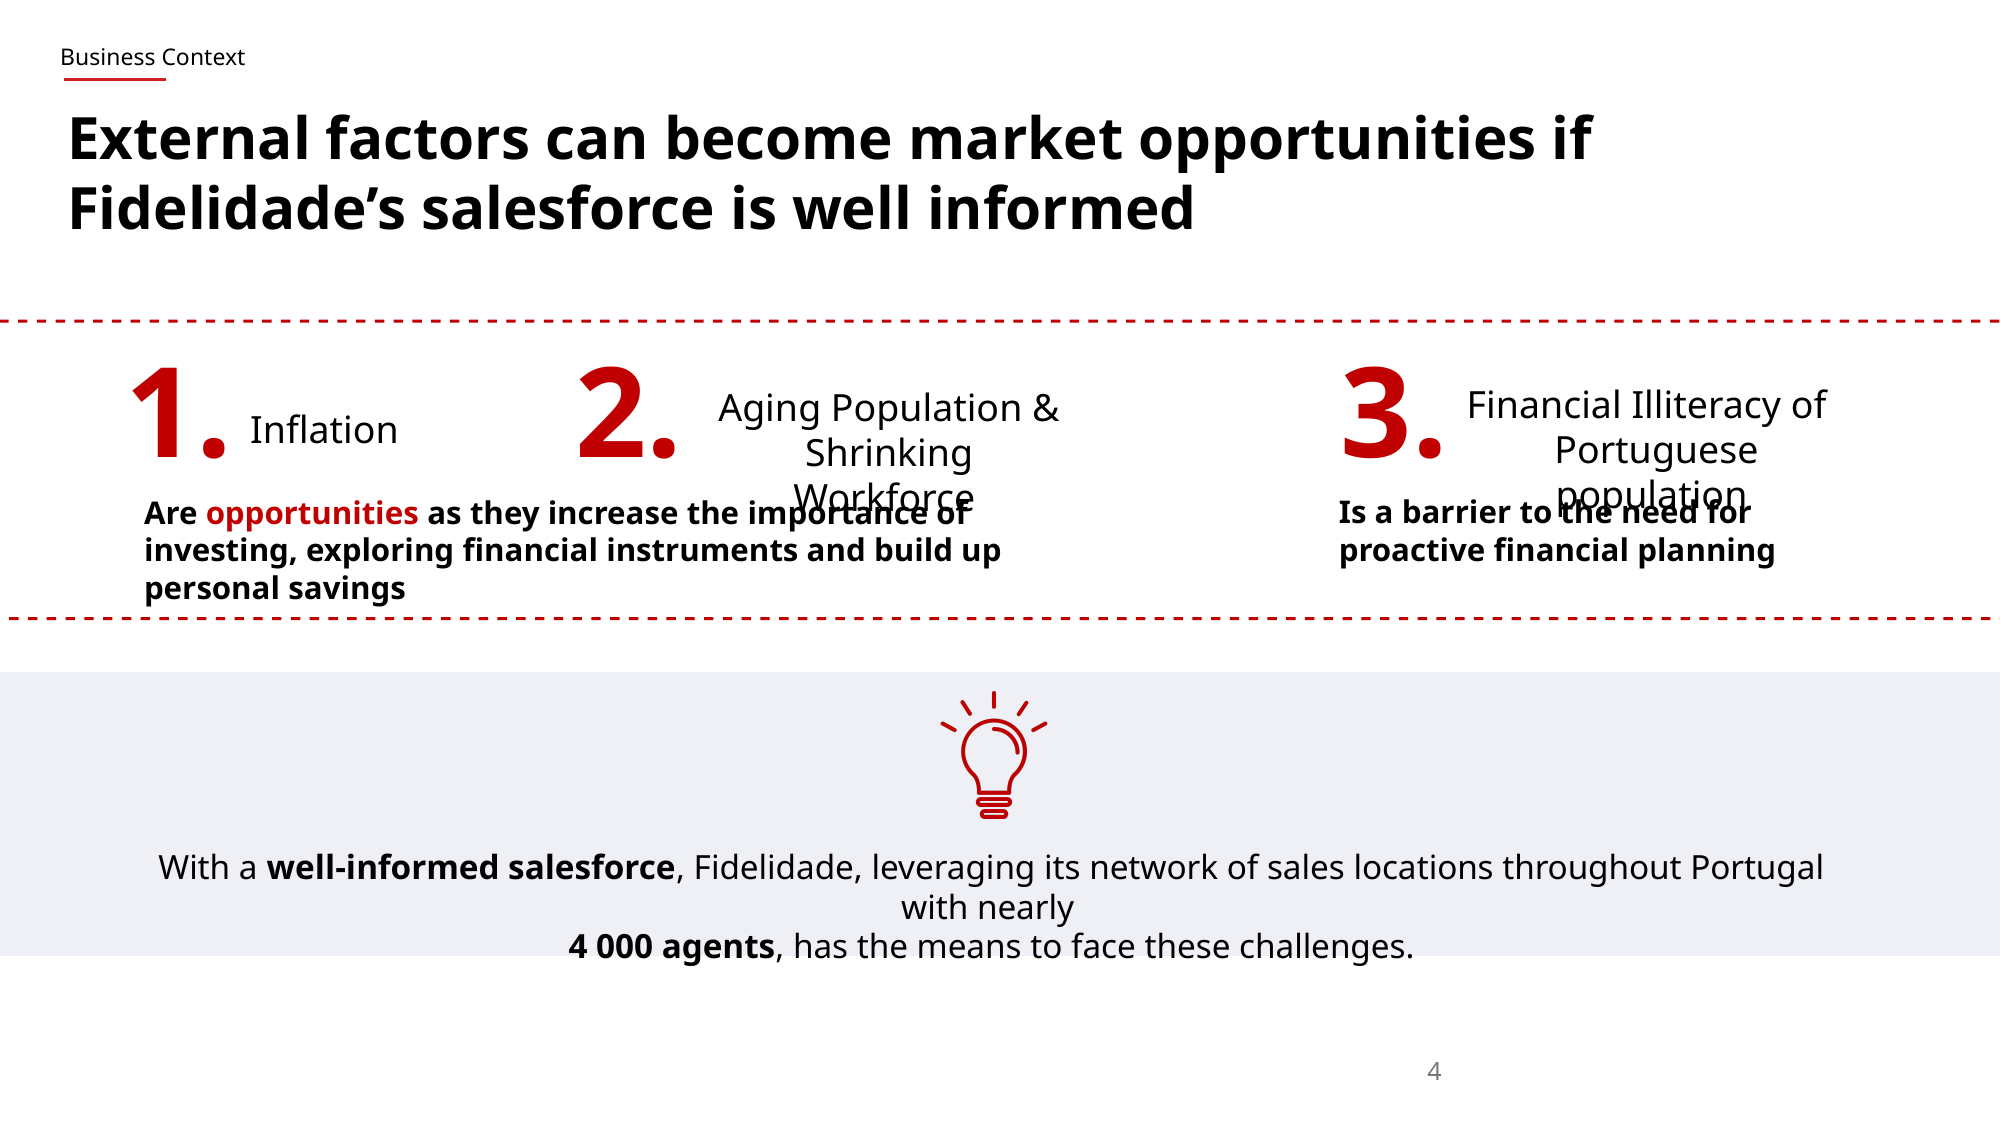

Business Context
External factors can become market opportunities if Fidelidade’s salesforce is well informed
1.
Inflation
2.
Aging Population & Shrinking Workforce
3.
Financial Illiteracy of
 Portuguese population
Is a barrier to the need for proactive financial planning
Are opportunities as they increase the importance of investing, exploring financial instruments and build up personal savings
With a well-informed salesforce, Fidelidade, leveraging its network of sales locations throughout Portugal with nearly
4 000 agents, has the means to face these challenges.